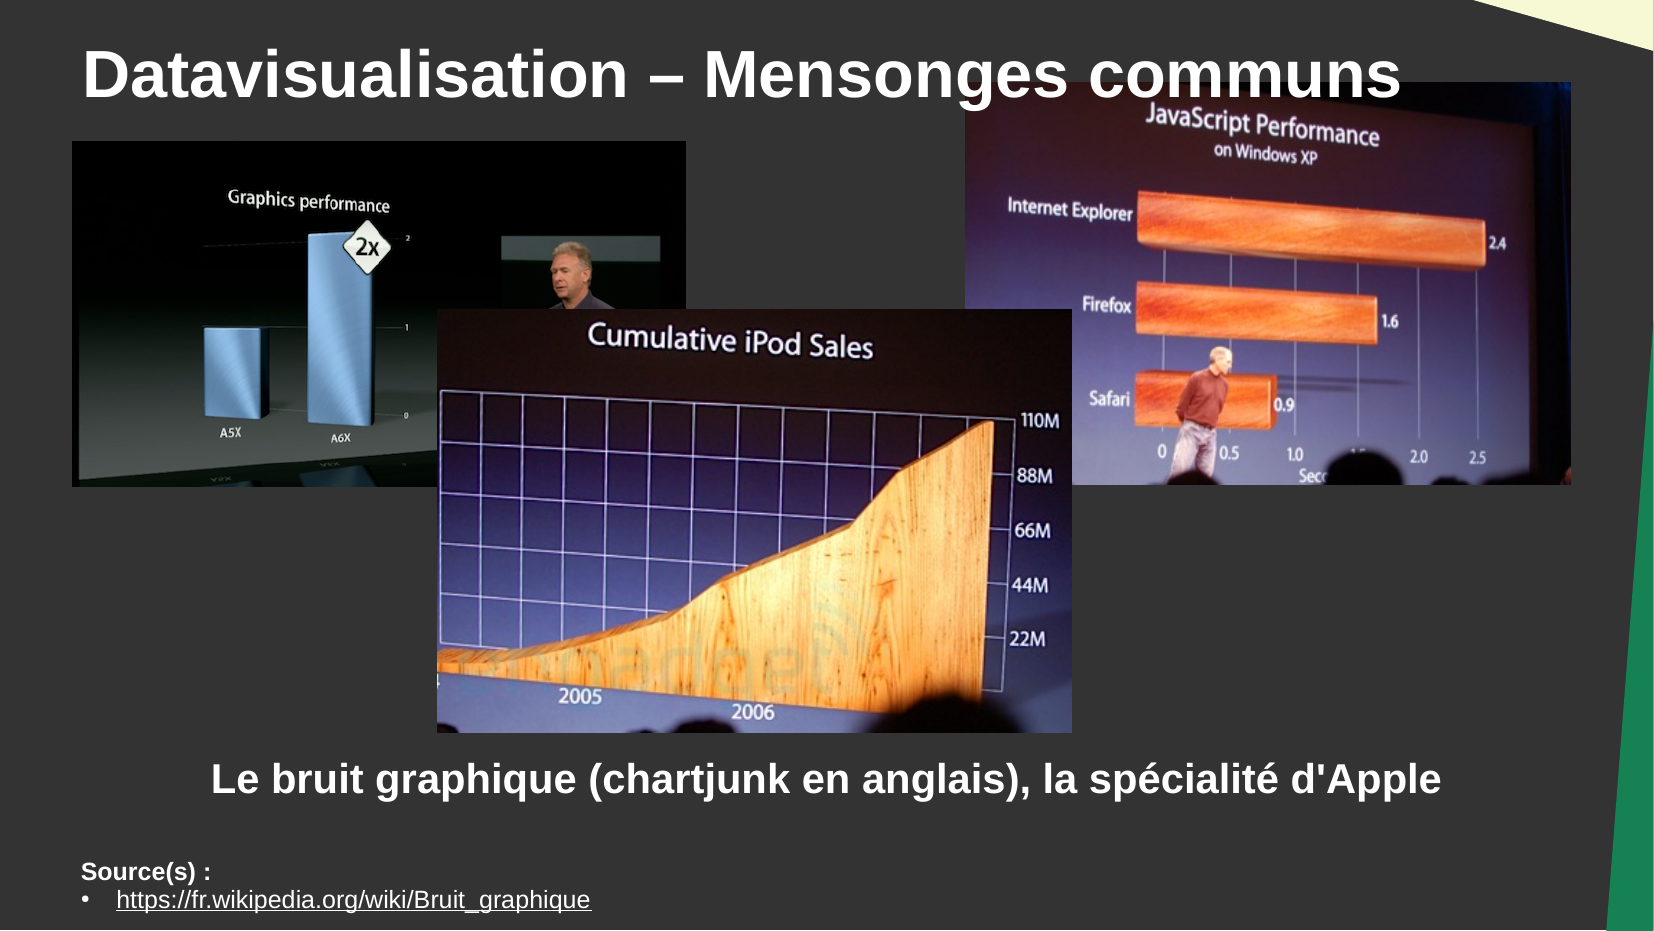

Datavisualisation – Mensonges communs
# Le bruit graphique (chartjunk en anglais), la spécialité d'Apple
Source(s) :
https://fr.wikipedia.org/wiki/Bruit_graphique